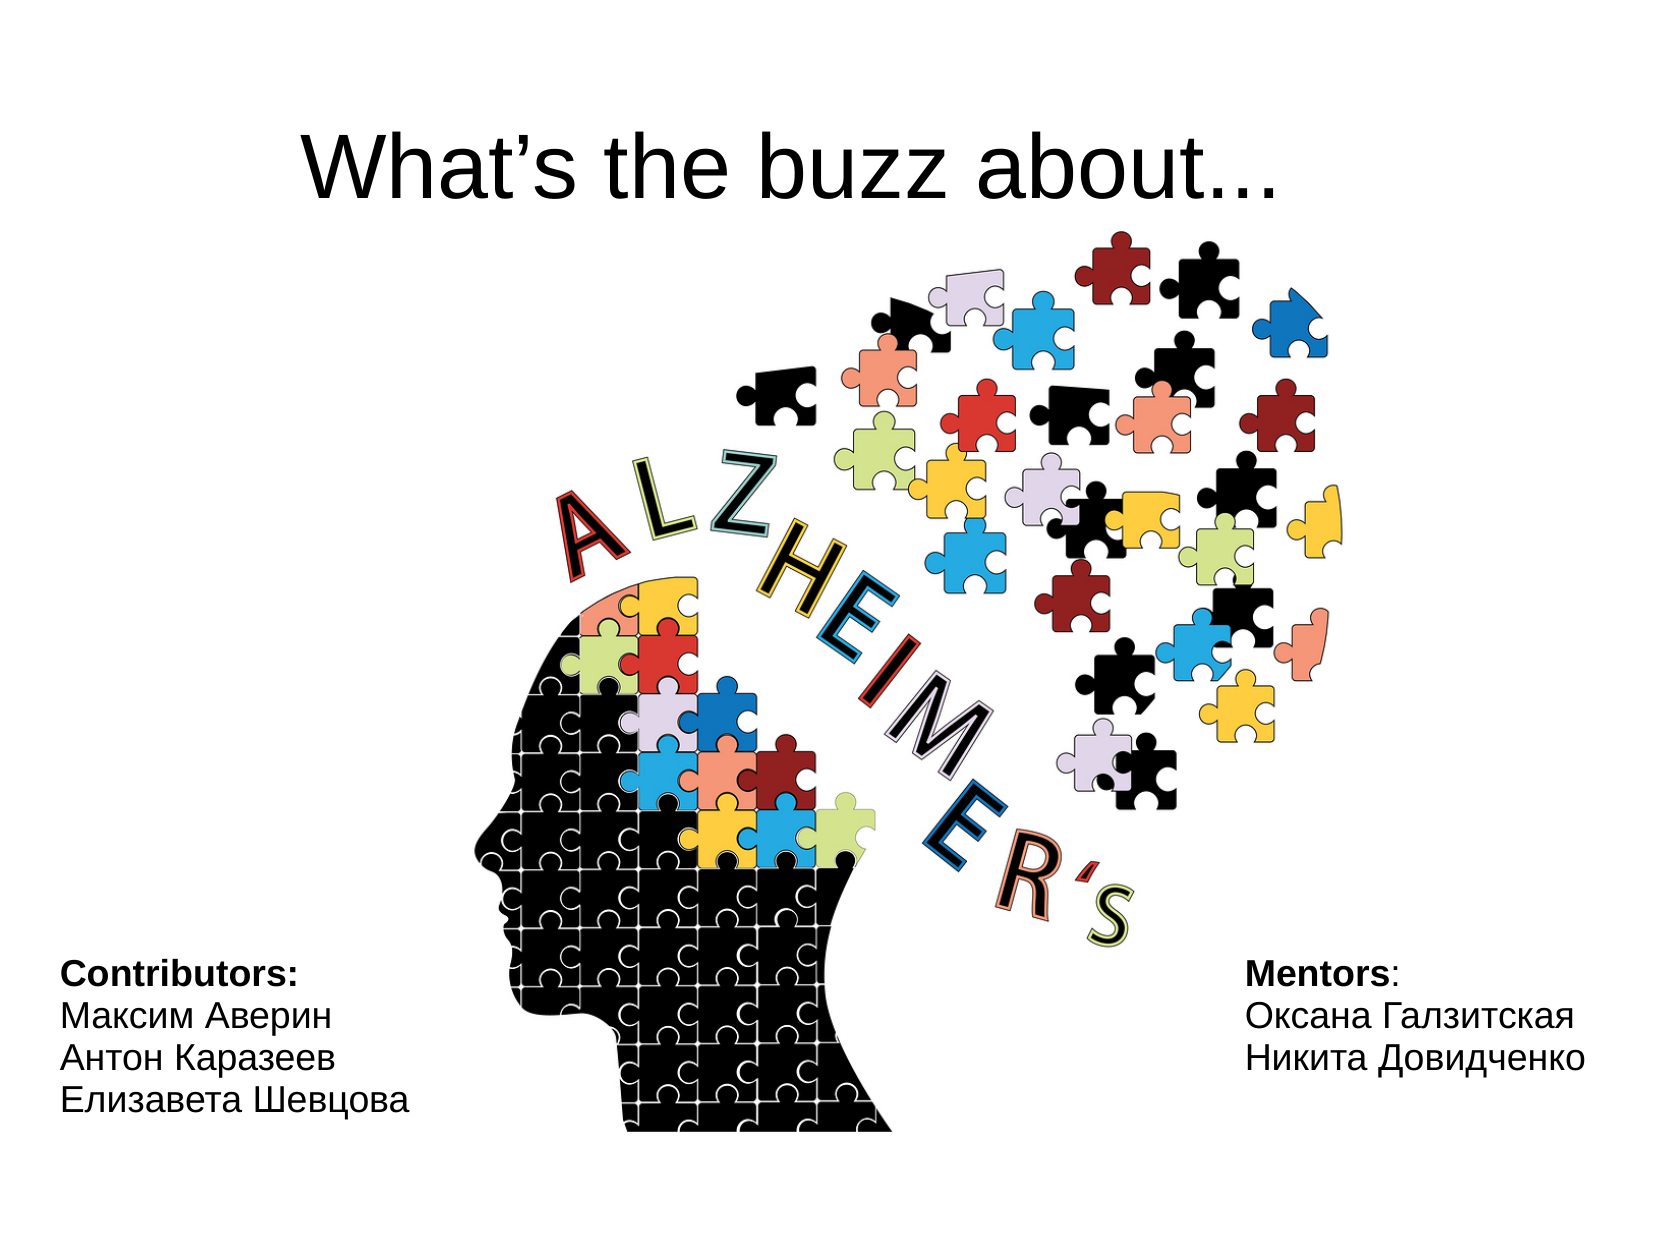

# What’s the buzz about...
Contributors:
Максим Аверин
Антон Каразеев
Елизавета Шевцова
Mentors:
Оксана Галзитская Никита Довидченко